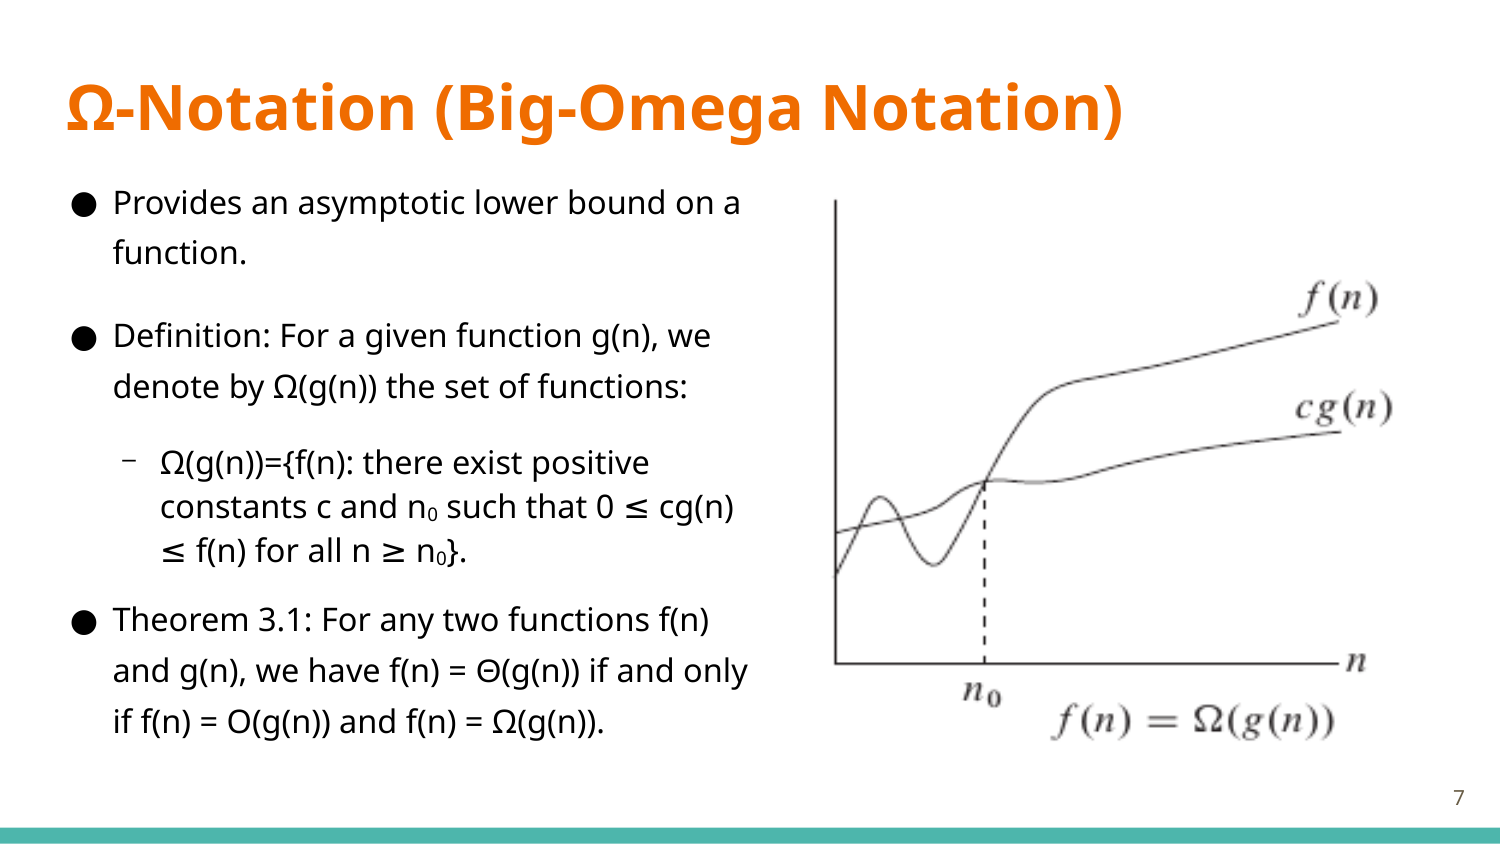

# Ω-Notation (Big-Omega Notation)
Provides an asymptotic lower bound on a function.
Definition: For a given function g(n), we denote by Ω(g(n)) the set of functions:
Ω(g(n))={f(n): there exist positive constants c and n0 such that 0 ≤ cg(n) ≤ f(n) for all n ≥ n0}.
Theorem 3.1: For any two functions f(n) and g(n), we have f(n) = Θ(g(n)) if and only if f(n) = O(g(n)) and f(n) = Ω(g(n)).